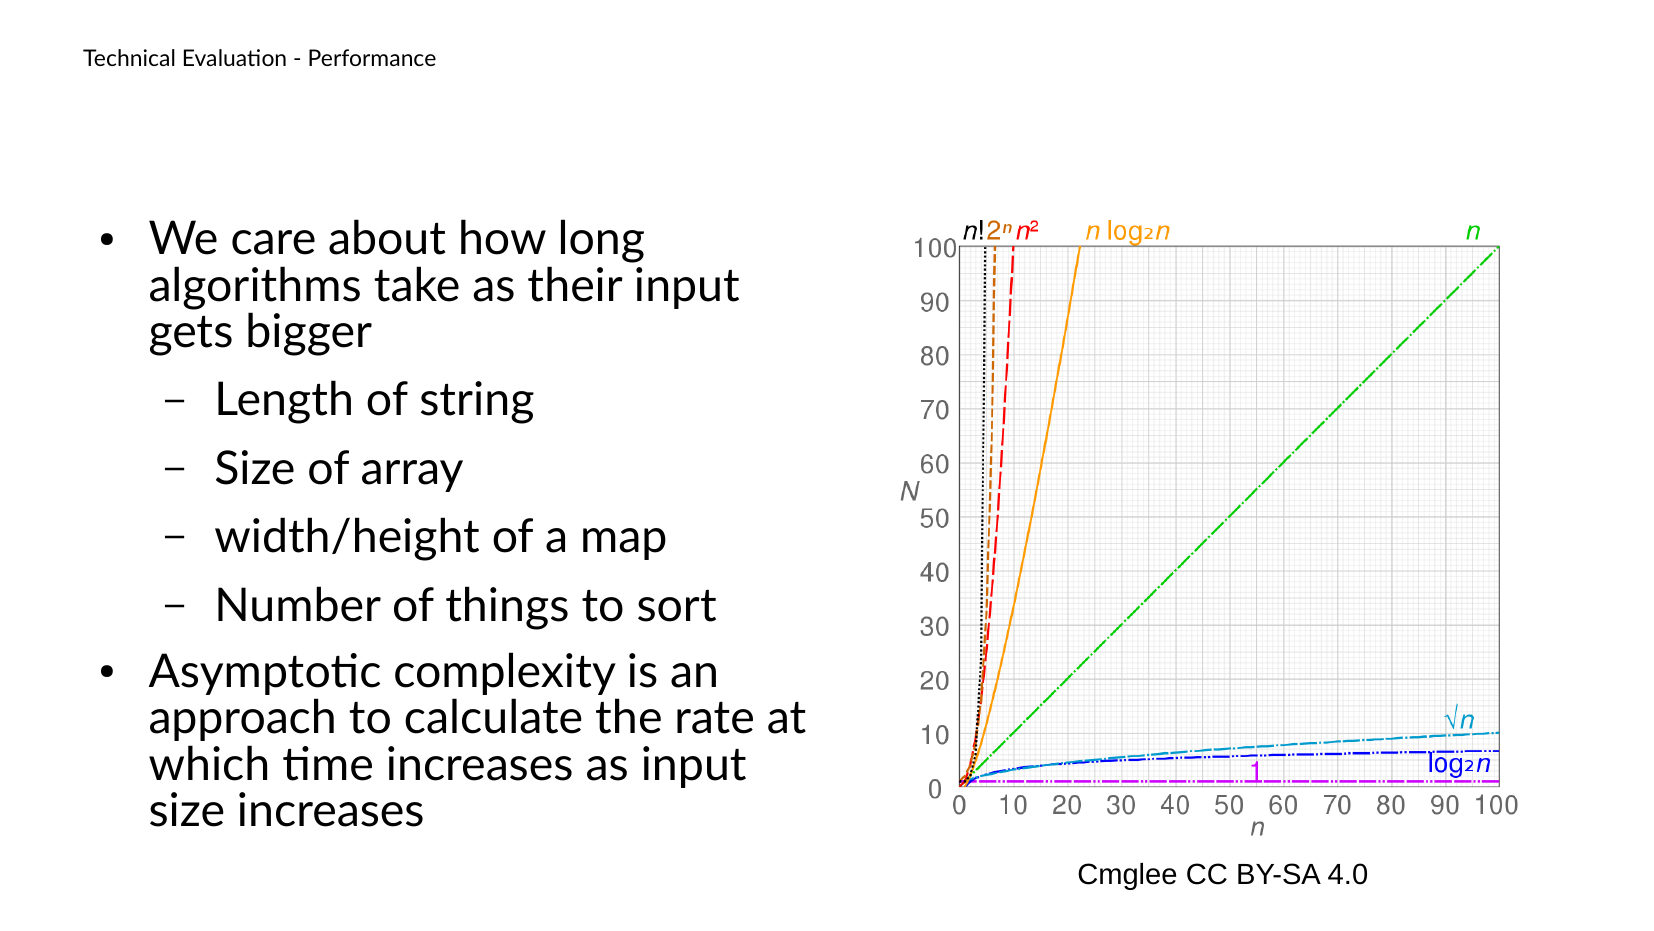

# Technical Evaluation - Performance
We care about how long algorithms take as their input gets bigger
Length of string
Size of array
width/height of a map
Number of things to sort
Asymptotic complexity is an approach to calculate the rate at which time increases as input size increases
Cmglee CC BY-SA 4.0